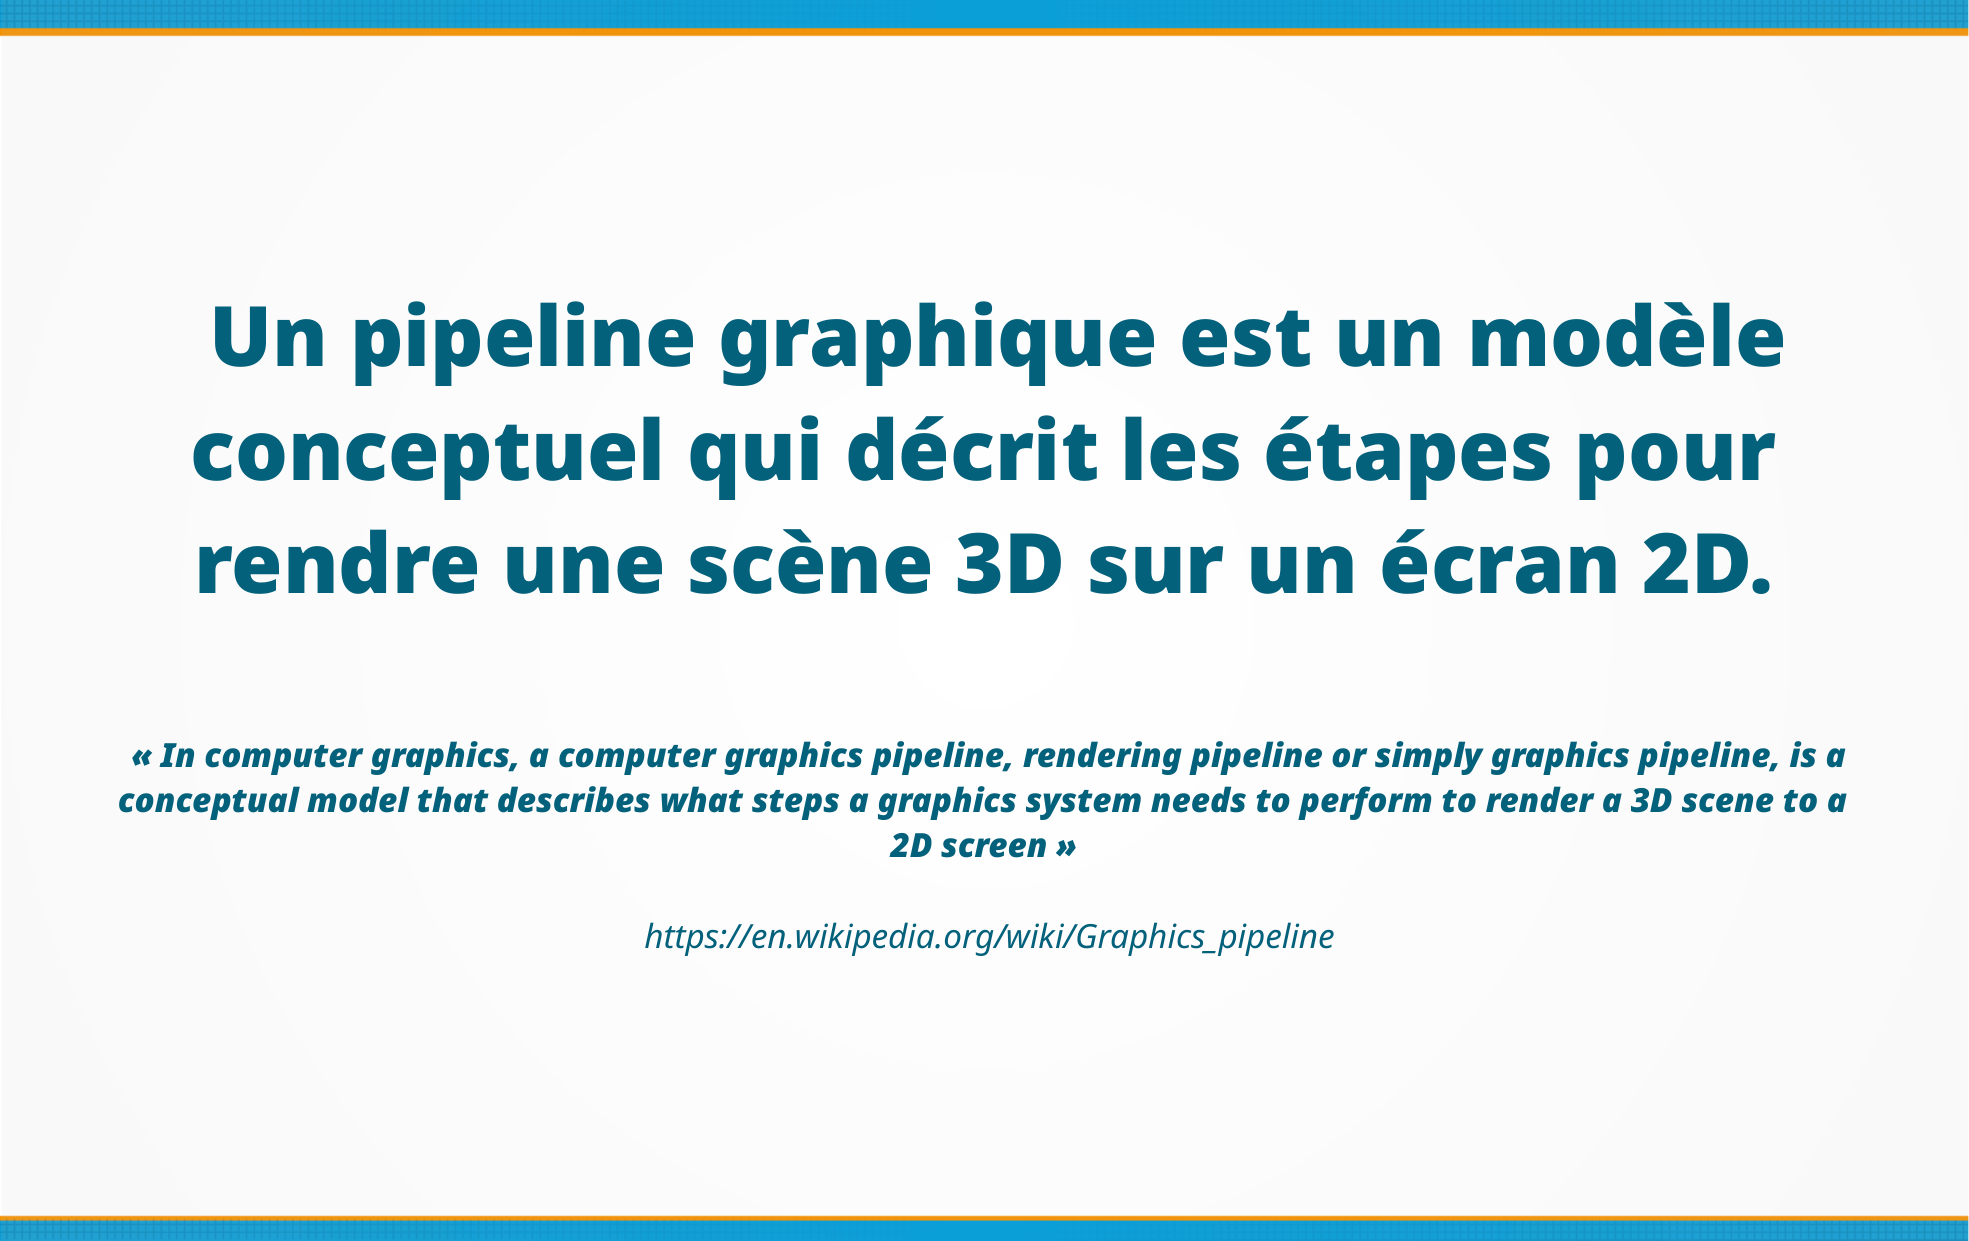

# Un pipeline graphique est un modèle conceptuel qui décrit les étapes pour rendre une scène 3D sur un écran 2D.
« In computer graphics, a computer graphics pipeline, rendering pipeline or simply graphics pipeline, is a conceptual model that describes what steps a graphics system needs to perform to render a 3D scene to a 2D screen »
https://en.wikipedia.org/wiki/Graphics_pipeline